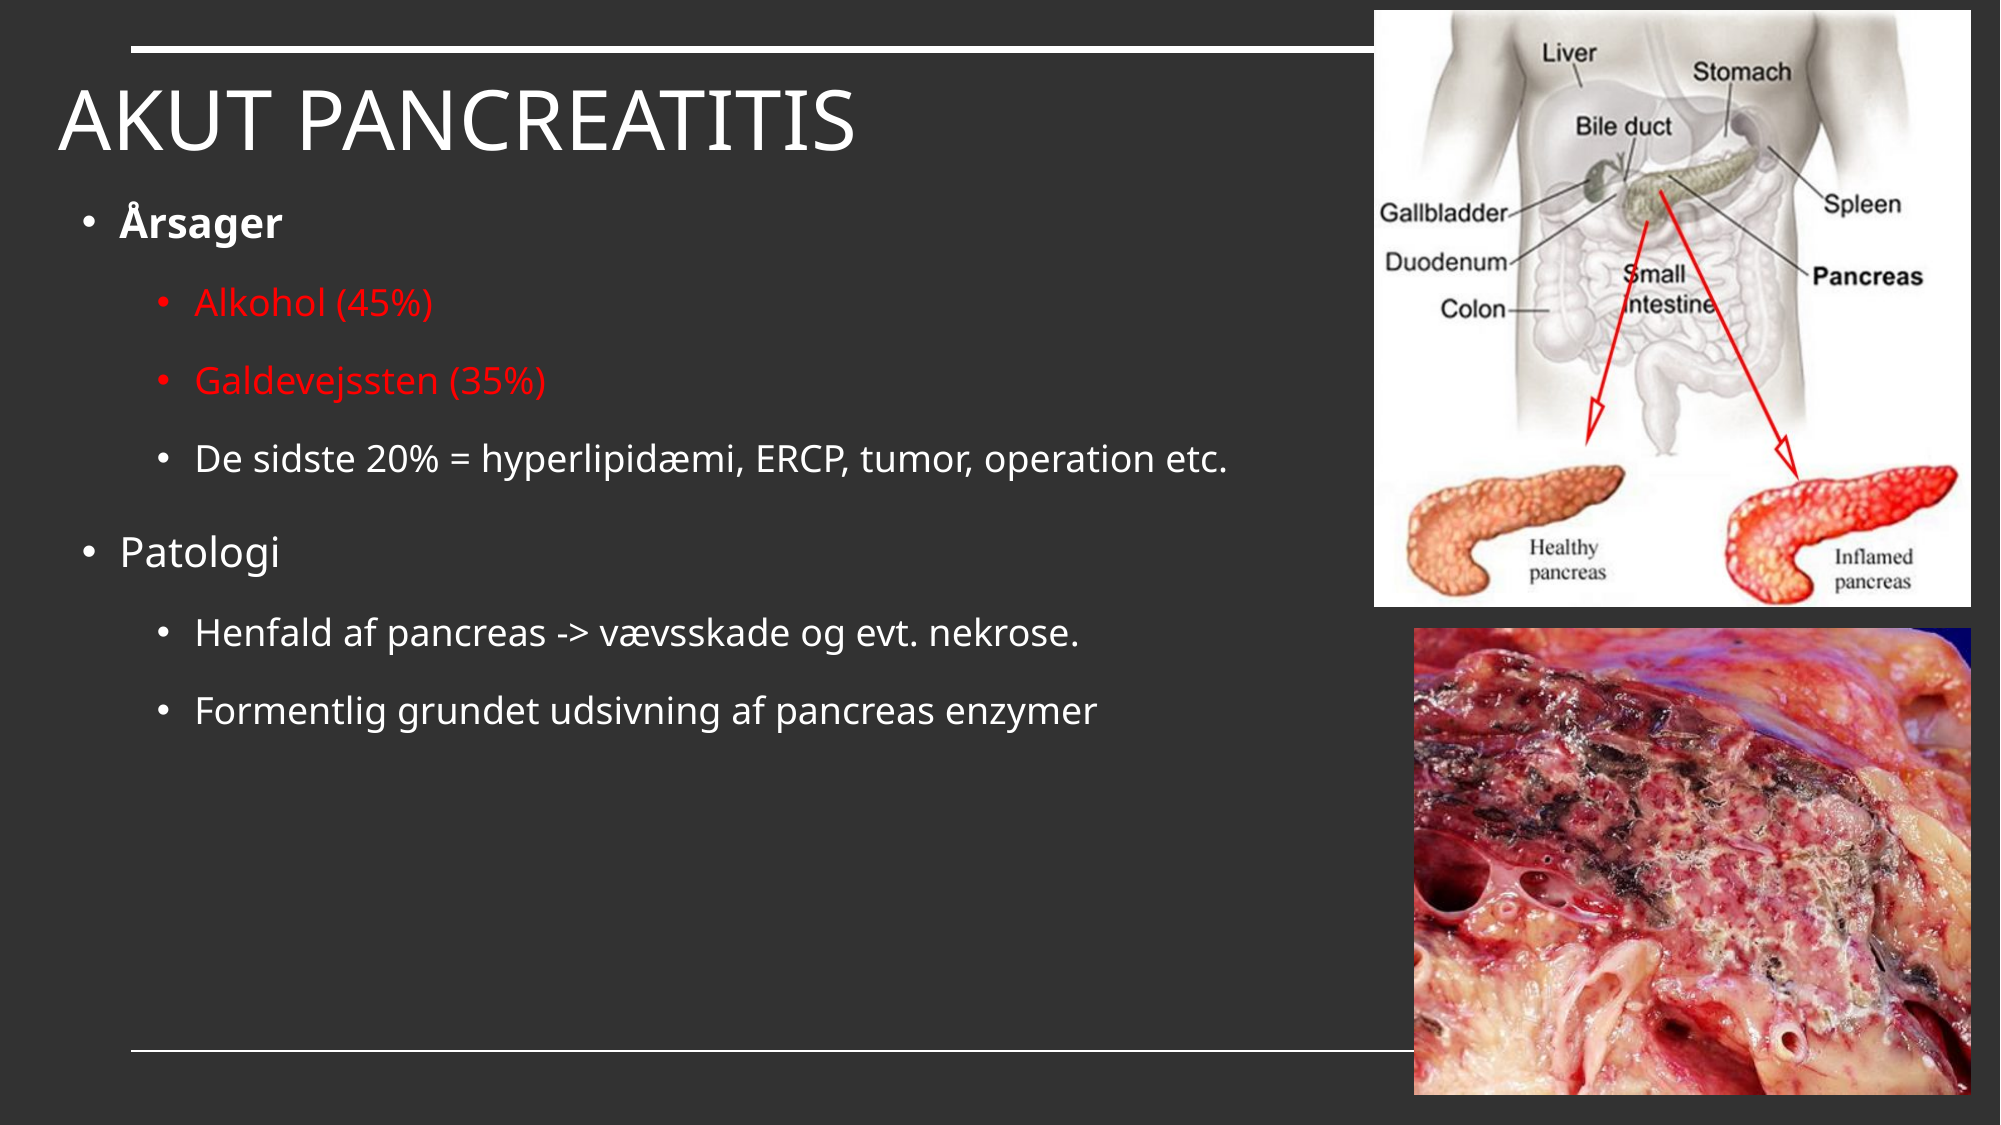

# Akut pancreatitis
Årsager
Alkohol (45%)
Galdevejssten (35%)
De sidste 20% = hyperlipidæmi, ERCP, tumor, operation etc.
Patologi
Henfald af pancreas -> vævsskade og evt. nekrose.
Formentlig grundet udsivning af pancreas enzymer